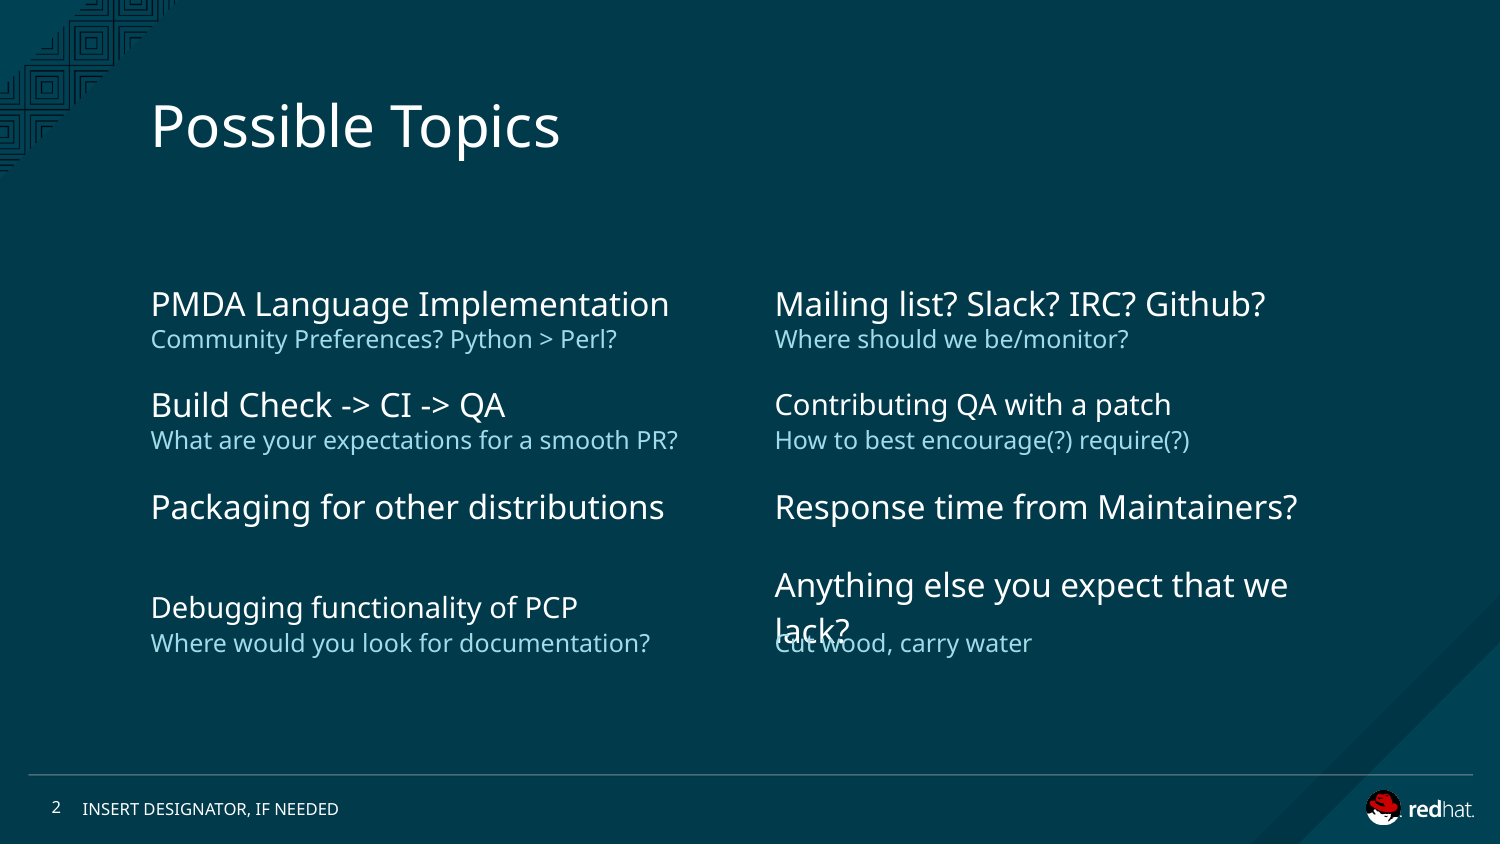

# Possible Topics
PMDA Language Implementation
Mailing list? Slack? IRC? Github?
Community Preferences? Python > Perl?
Where should we be/monitor?
Build Check -> CI -> QA
Contributing QA with a patch
What are your expectations for a smooth PR?
How to best encourage(?) require(?)
Packaging for other distributions
Response time from Maintainers?
Debugging functionality of PCP
Anything else you expect that we lack?
Where would you look for documentation?
Cut wood, carry water